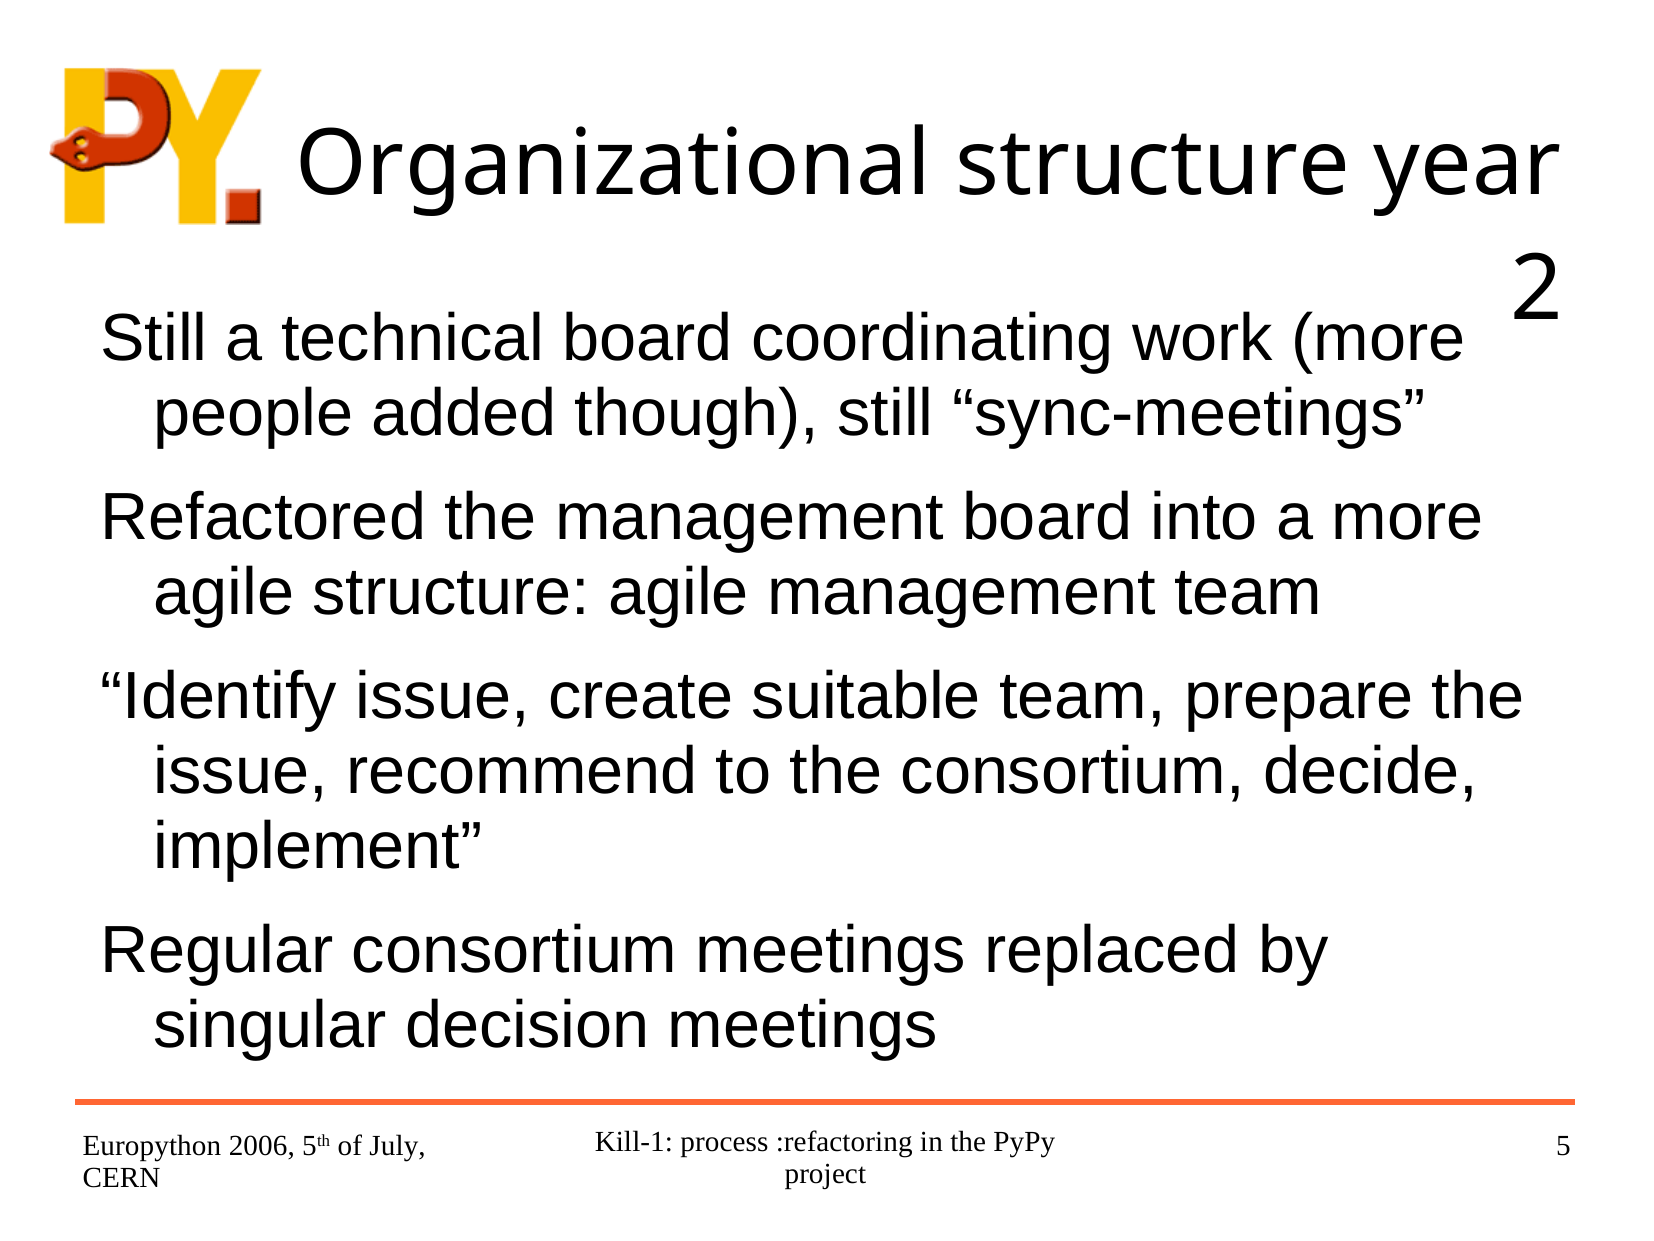

# Organizational structure year 2
Still a technical board coordinating work (more people added though), still “sync-meetings”
Refactored the management board into a more agile structure: agile management team
“Identify issue, create suitable team, prepare the issue, recommend to the consortium, decide, implement”
Regular consortium meetings replaced by singular decision meetings
PyPy: A Case Study of a F/OSS Community
Brussels, 2005-12-08
5